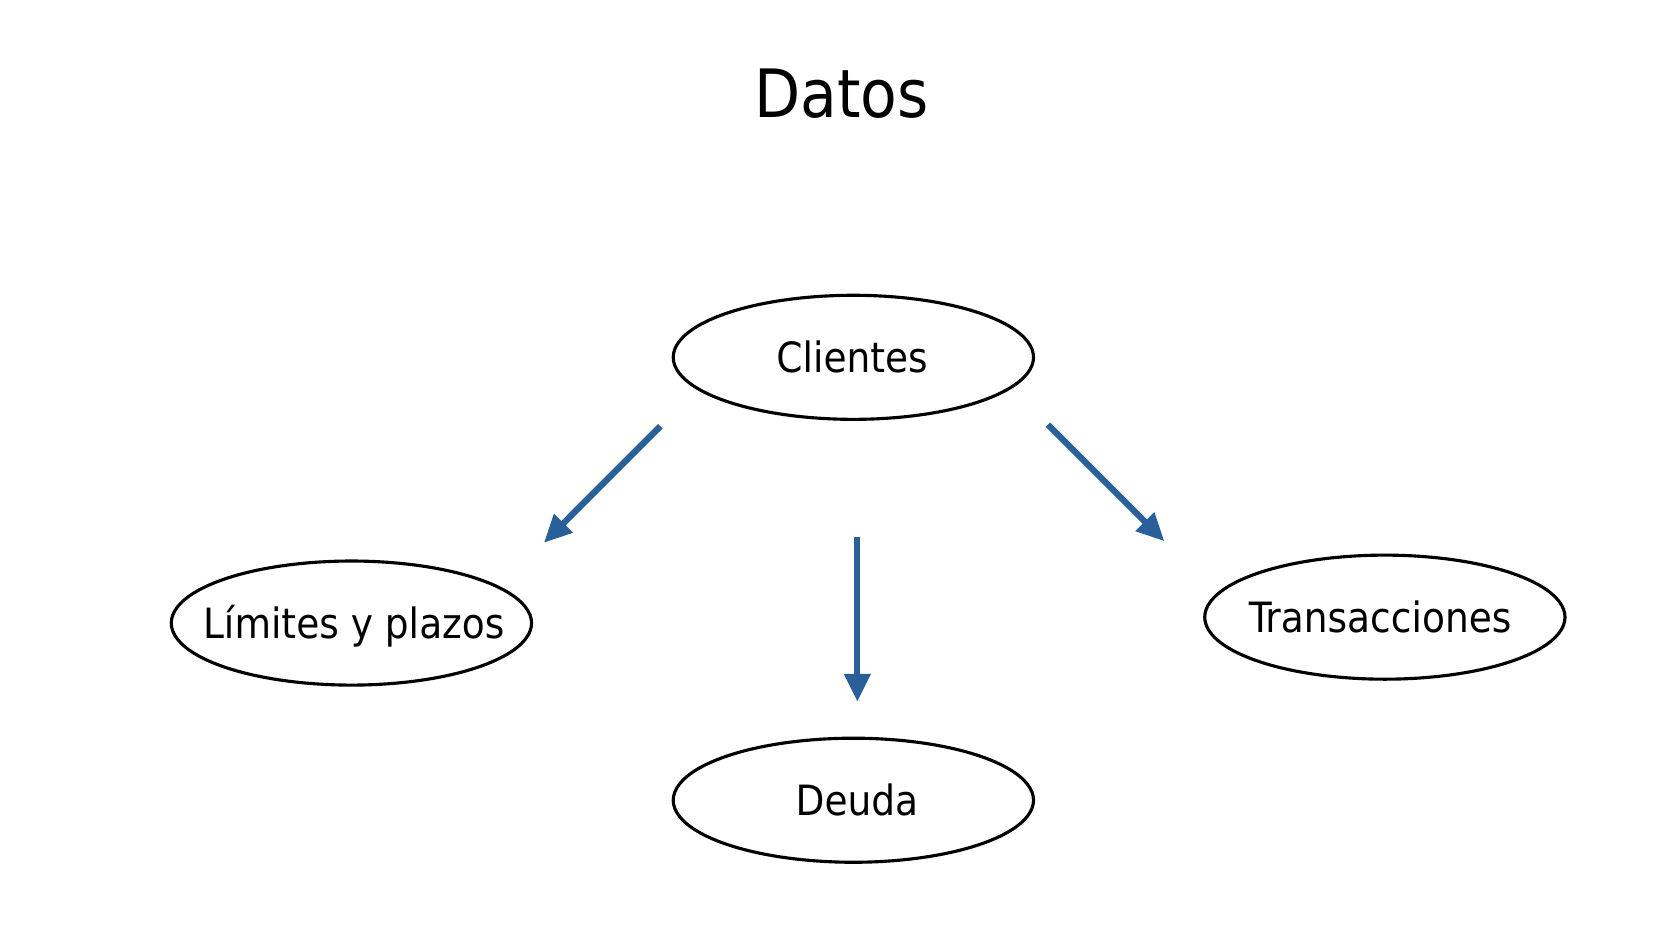

# Datos
Clientes
Transacciones
Límites y plazos
Deuda